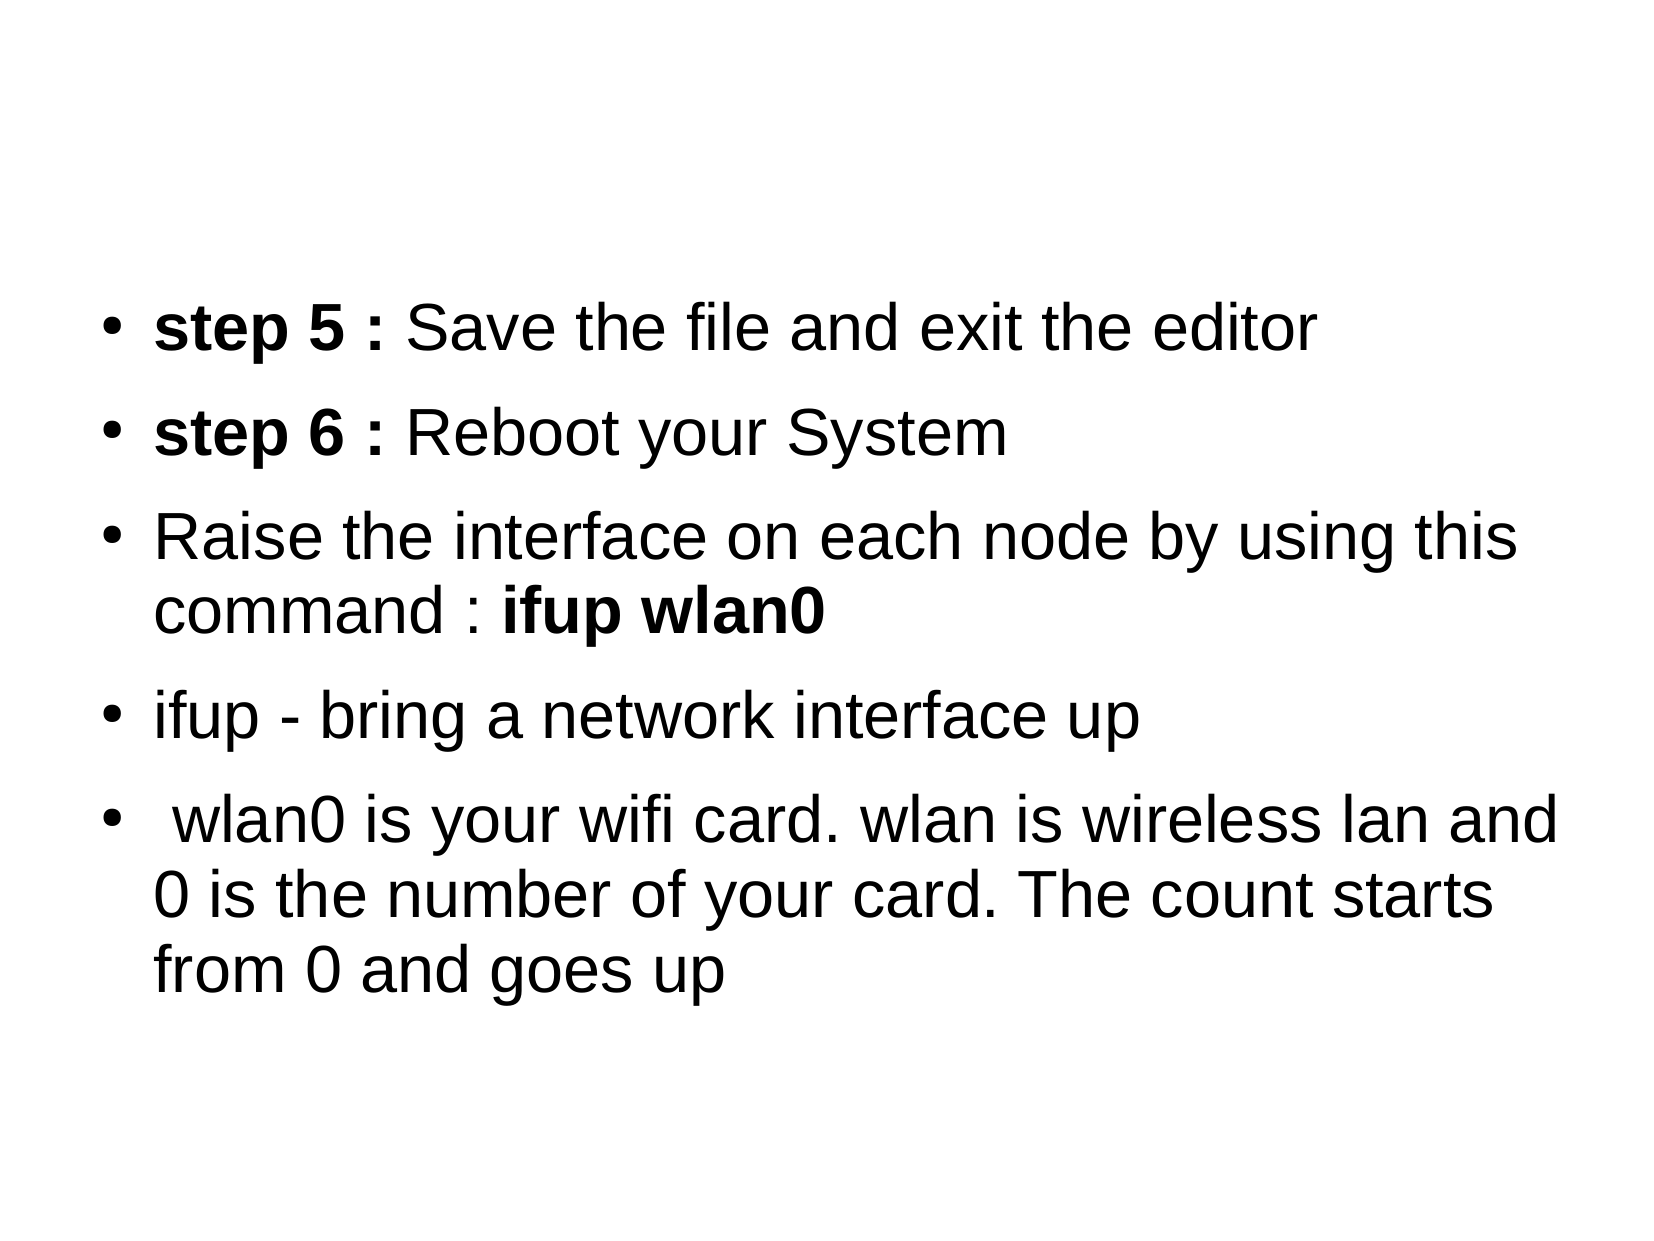

#
step 5 : Save the file and exit the editor
step 6 : Reboot your System
Raise the interface on each node by using this command : ifup wlan0
ifup - bring a network interface up
 wlan0 is your wifi card. wlan is wireless lan and 0 is the number of your card. The count starts from 0 and goes up